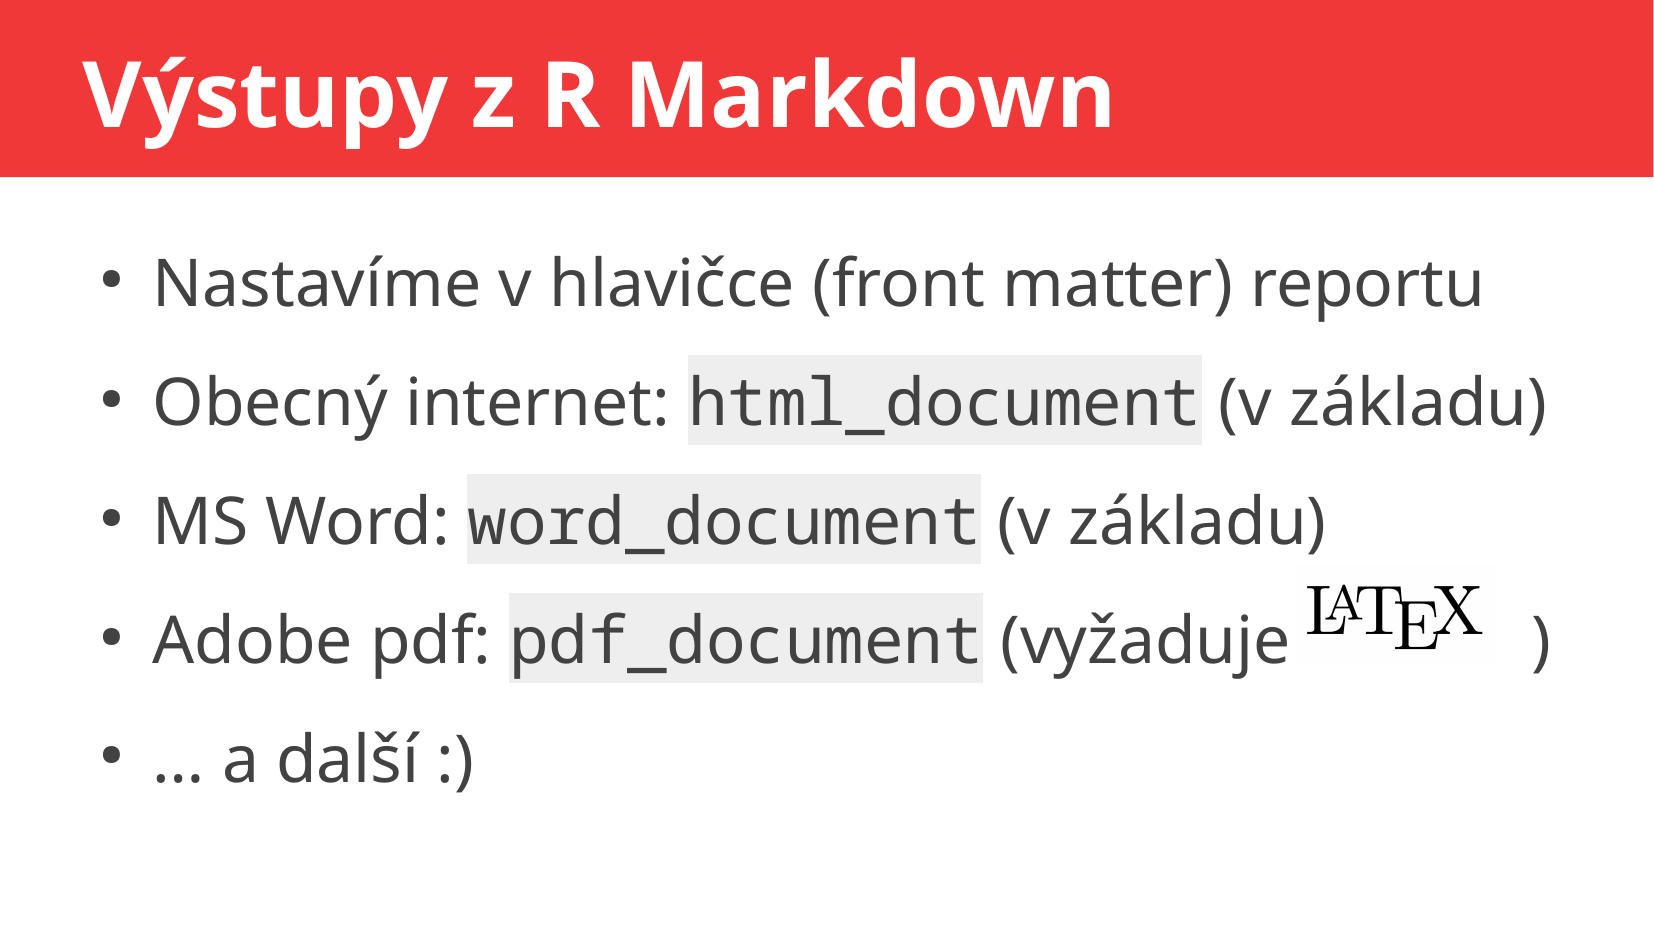

# Výstupy z R Markdown
Nastavíme v hlavičce (front matter) reportu
Obecný internet: html_document (v základu)
MS Word: word_document (v základu)
Adobe pdf: pdf_document (vyžaduje )
… a další :)